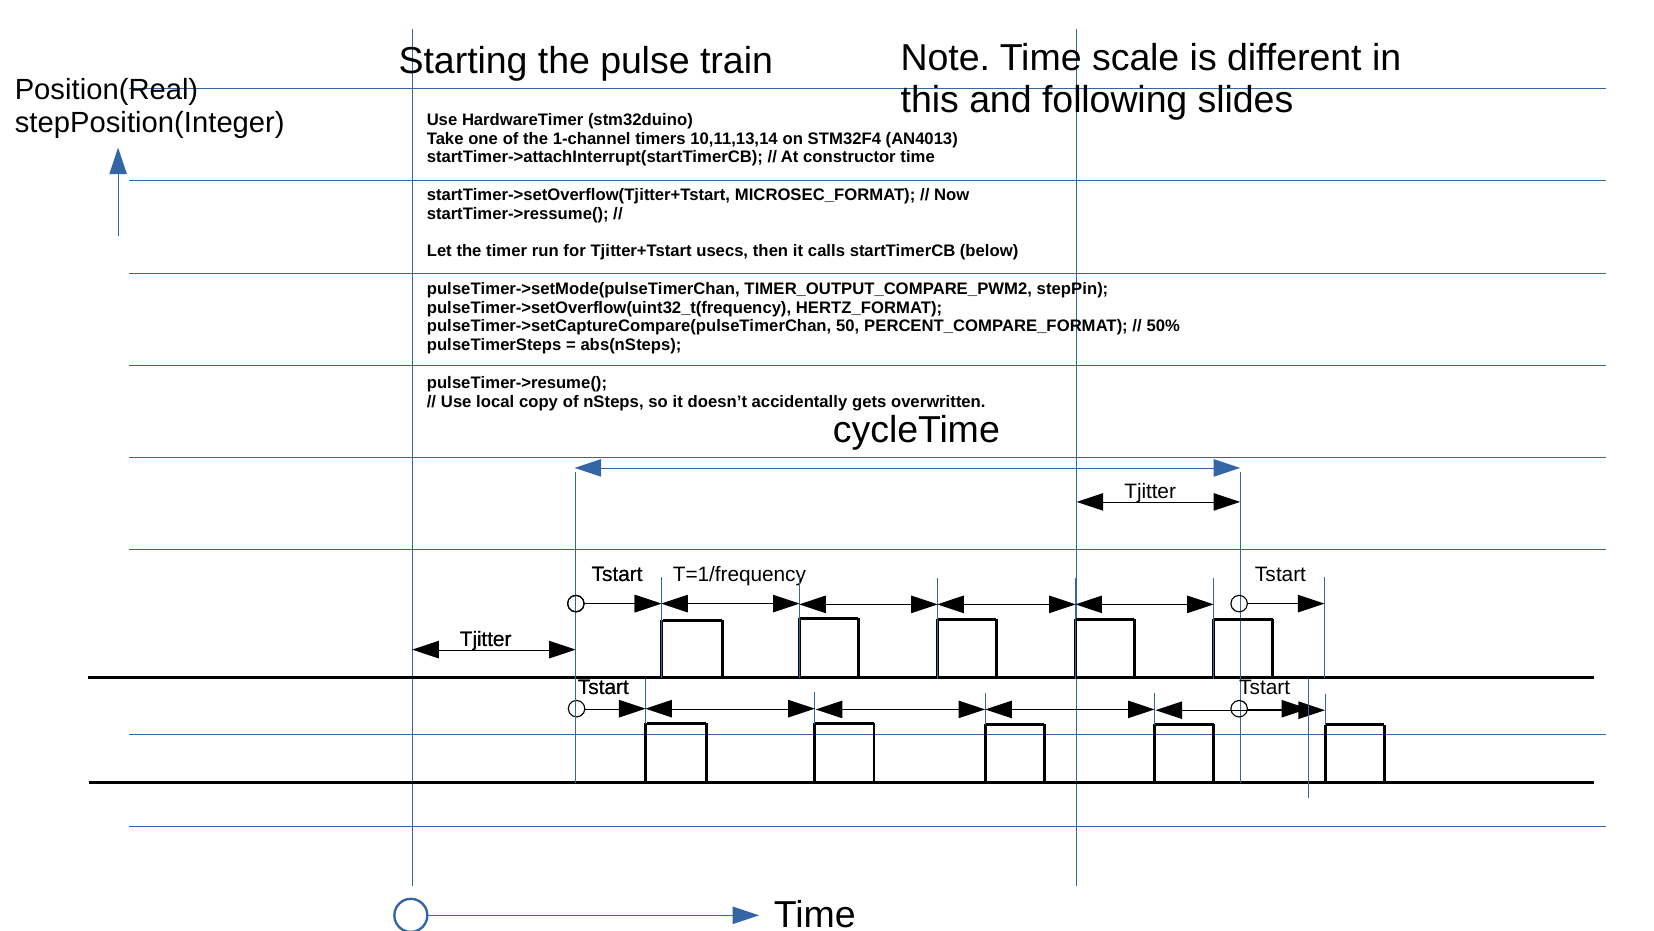

Note. Time scale is different in this and following slides
Starting the pulse train
Position(Real)
stepPosition(Integer)
Use HardwareTimer (stm32duino)
Take one of the 1-channel timers 10,11,13,14 on STM32F4 (AN4013)
startTimer->attachInterrupt(startTimerCB); // At constructor time
startTimer->setOverflow(Tjitter+Tstart, MICROSEC_FORMAT); // Now
startTimer->ressume(); //
Let the timer run for Tjitter+Tstart usecs, then it calls startTimerCB (below)
pulseTimer->setMode(pulseTimerChan, TIMER_OUTPUT_COMPARE_PWM2, stepPin);
pulseTimer->setOverflow(uint32_t(frequency), HERTZ_FORMAT);
pulseTimer->setCaptureCompare(pulseTimerChan, 50, PERCENT_COMPARE_FORMAT); // 50%
pulseTimerSteps = abs(nSteps);
pulseTimer->resume();
// Use local copy of nSteps, so it doesn’t accidentally gets overwritten.
cycleTime
Tjitter
Tstart
Tstart
T=1/frequency
Tstart
Tjitter
Tjitter
Tstart
Tstart
Tstart
Time